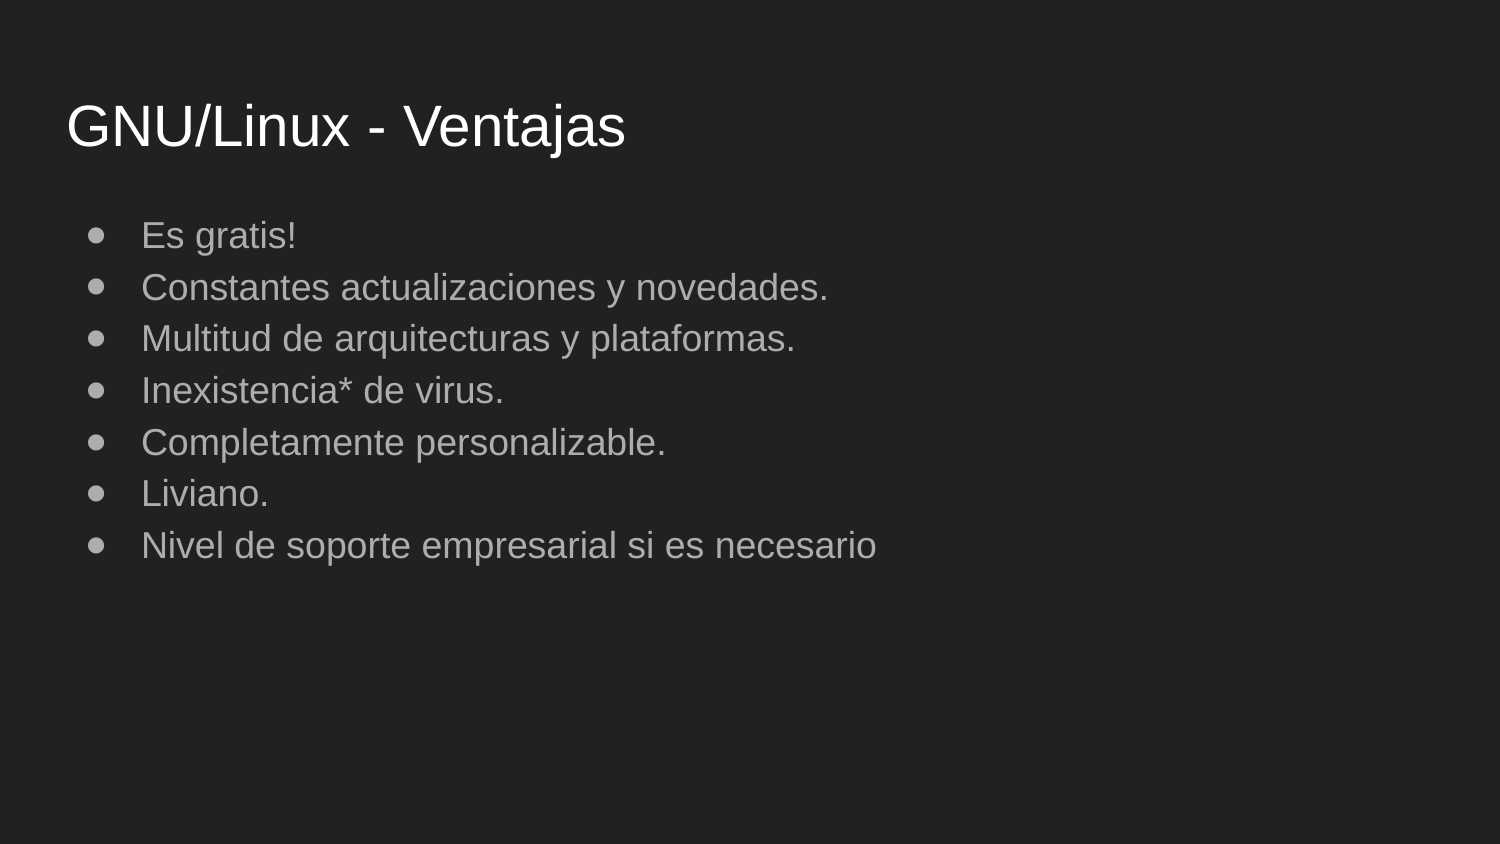

# GNU/Linux - Ventajas
Es gratis!
Constantes actualizaciones y novedades.
Multitud de arquitecturas y plataformas.
Inexistencia* de virus.
Completamente personalizable.
Liviano.
Nivel de soporte empresarial si es necesario